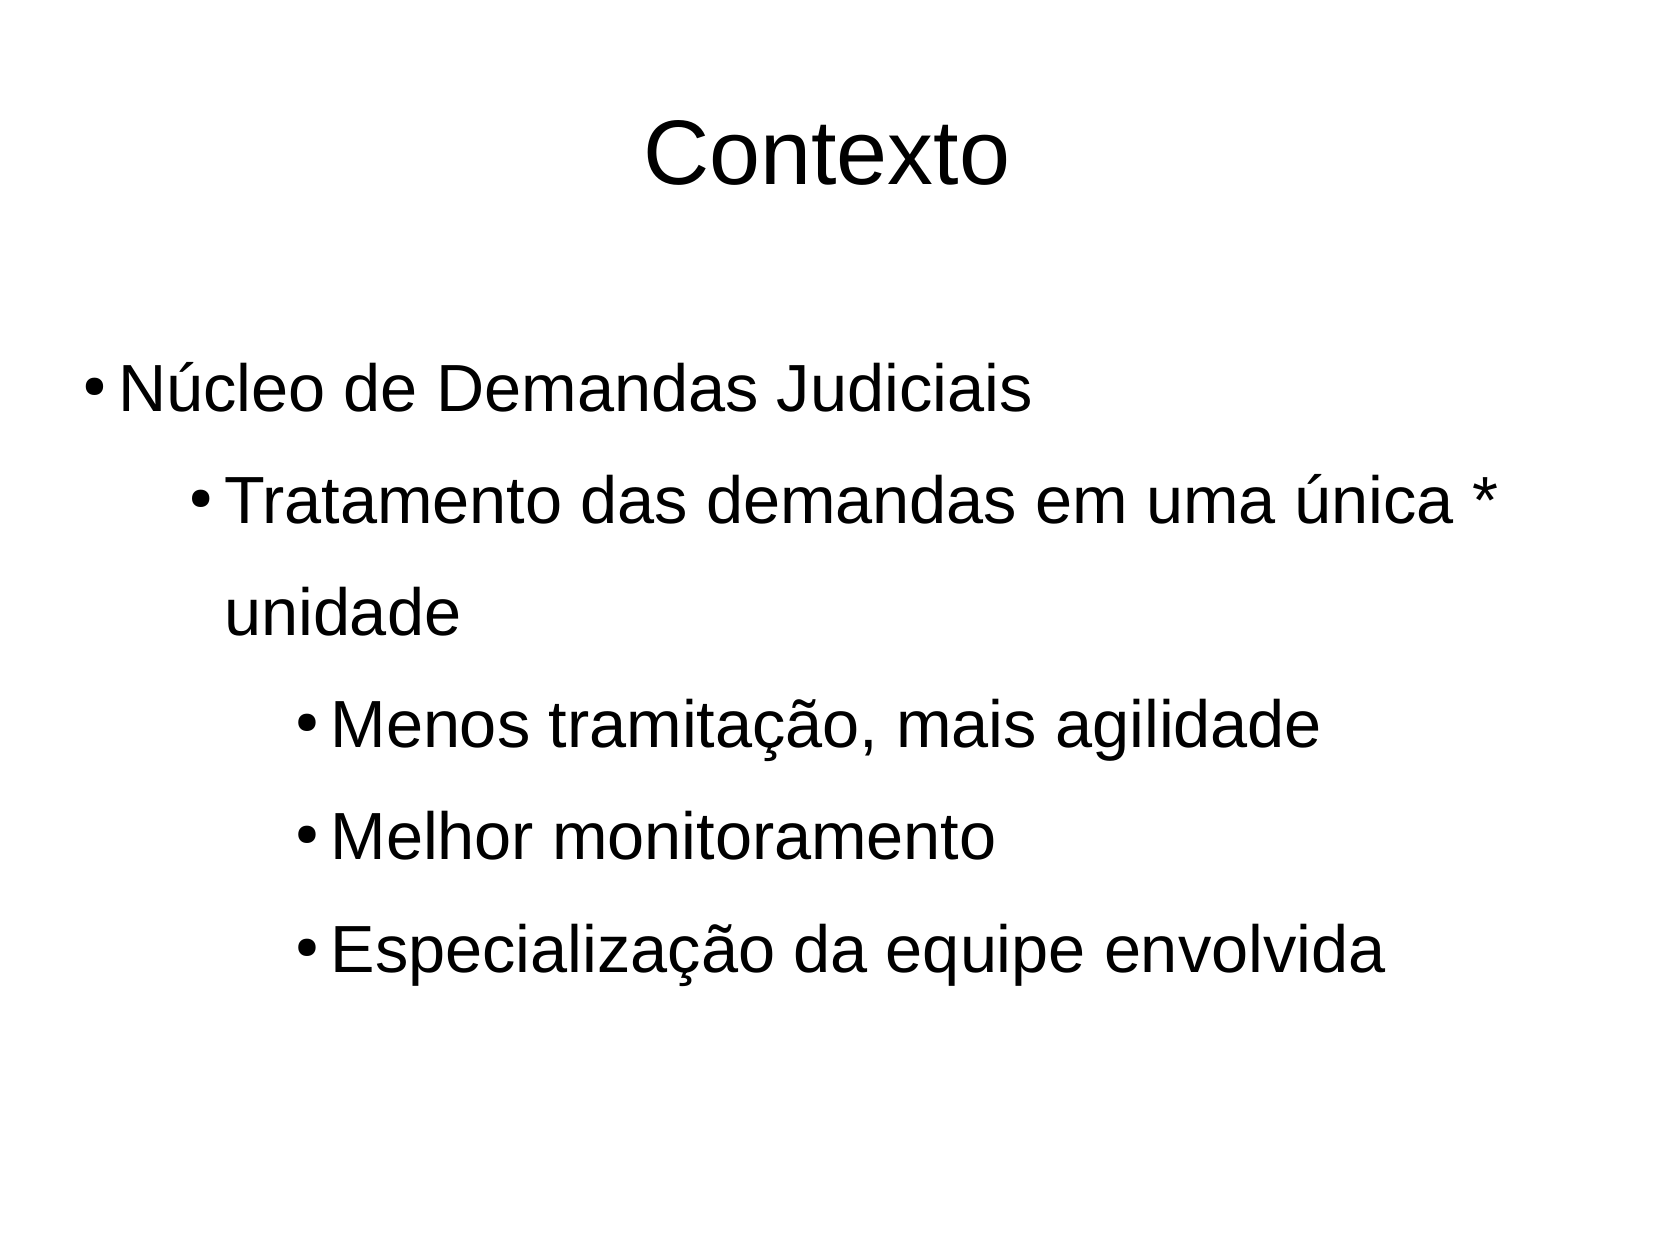

# Contexto
Núcleo de Demandas Judiciais
Tratamento das demandas em uma única * unidade
Menos tramitação, mais agilidade
Melhor monitoramento
Especialização da equipe envolvida